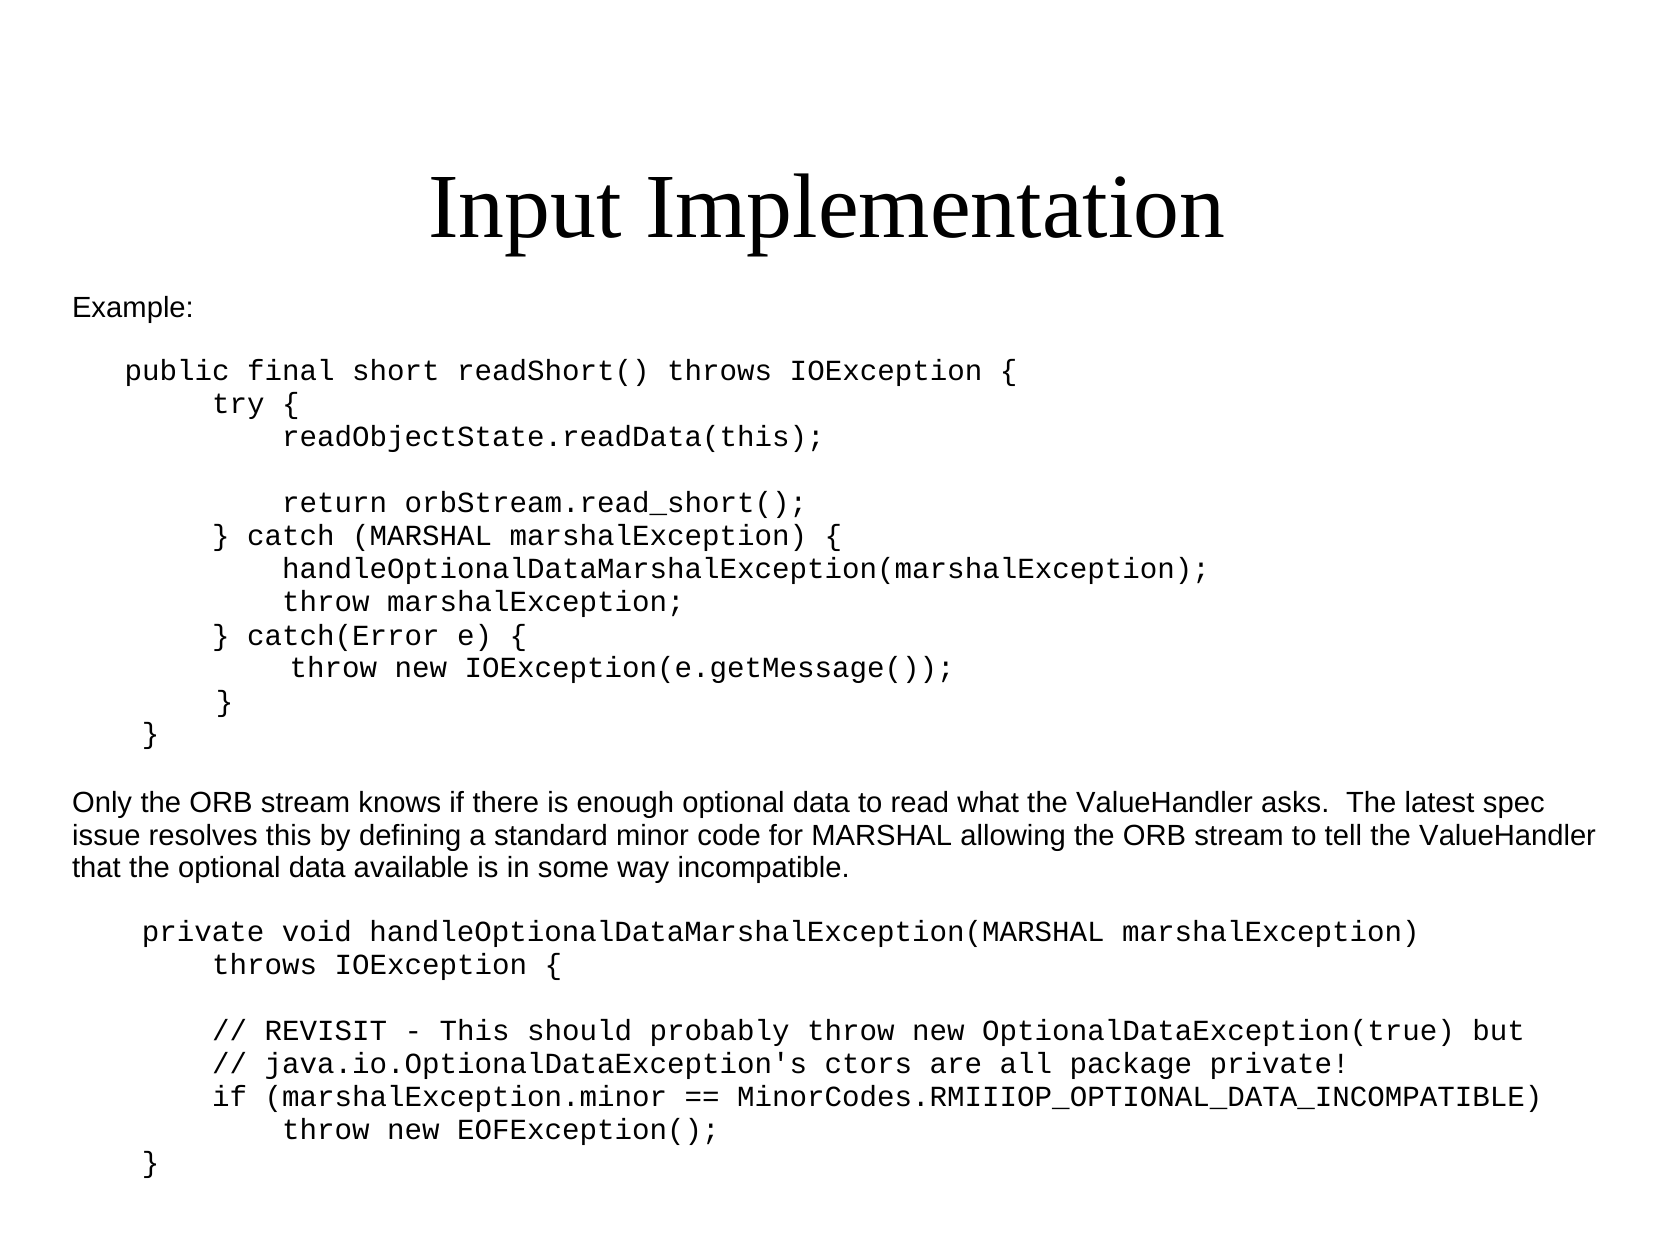

# Input Implementation
Example:
 public final short readShort() throws IOException {
 try {
 readObjectState.readData(this);
 return orbStream.read_short();
 } catch (MARSHAL marshalException) {
 handleOptionalDataMarshalException(marshalException);
 throw marshalException;
 } catch(Error e) {
		 throw new IOException(e.getMessage());
	 }
 }
Only the ORB stream knows if there is enough optional data to read what the ValueHandler asks. The latest spec issue resolves this by defining a standard minor code for MARSHAL allowing the ORB stream to tell the ValueHandler that the optional data available is in some way incompatible.
 private void handleOptionalDataMarshalException(MARSHAL marshalException)
 throws IOException {
 // REVISIT - This should probably throw new OptionalDataException(true) but
 // java.io.OptionalDataException's ctors are all package private!
 if (marshalException.minor == MinorCodes.RMIIIOP_OPTIONAL_DATA_INCOMPATIBLE)
 throw new EOFException();
 }